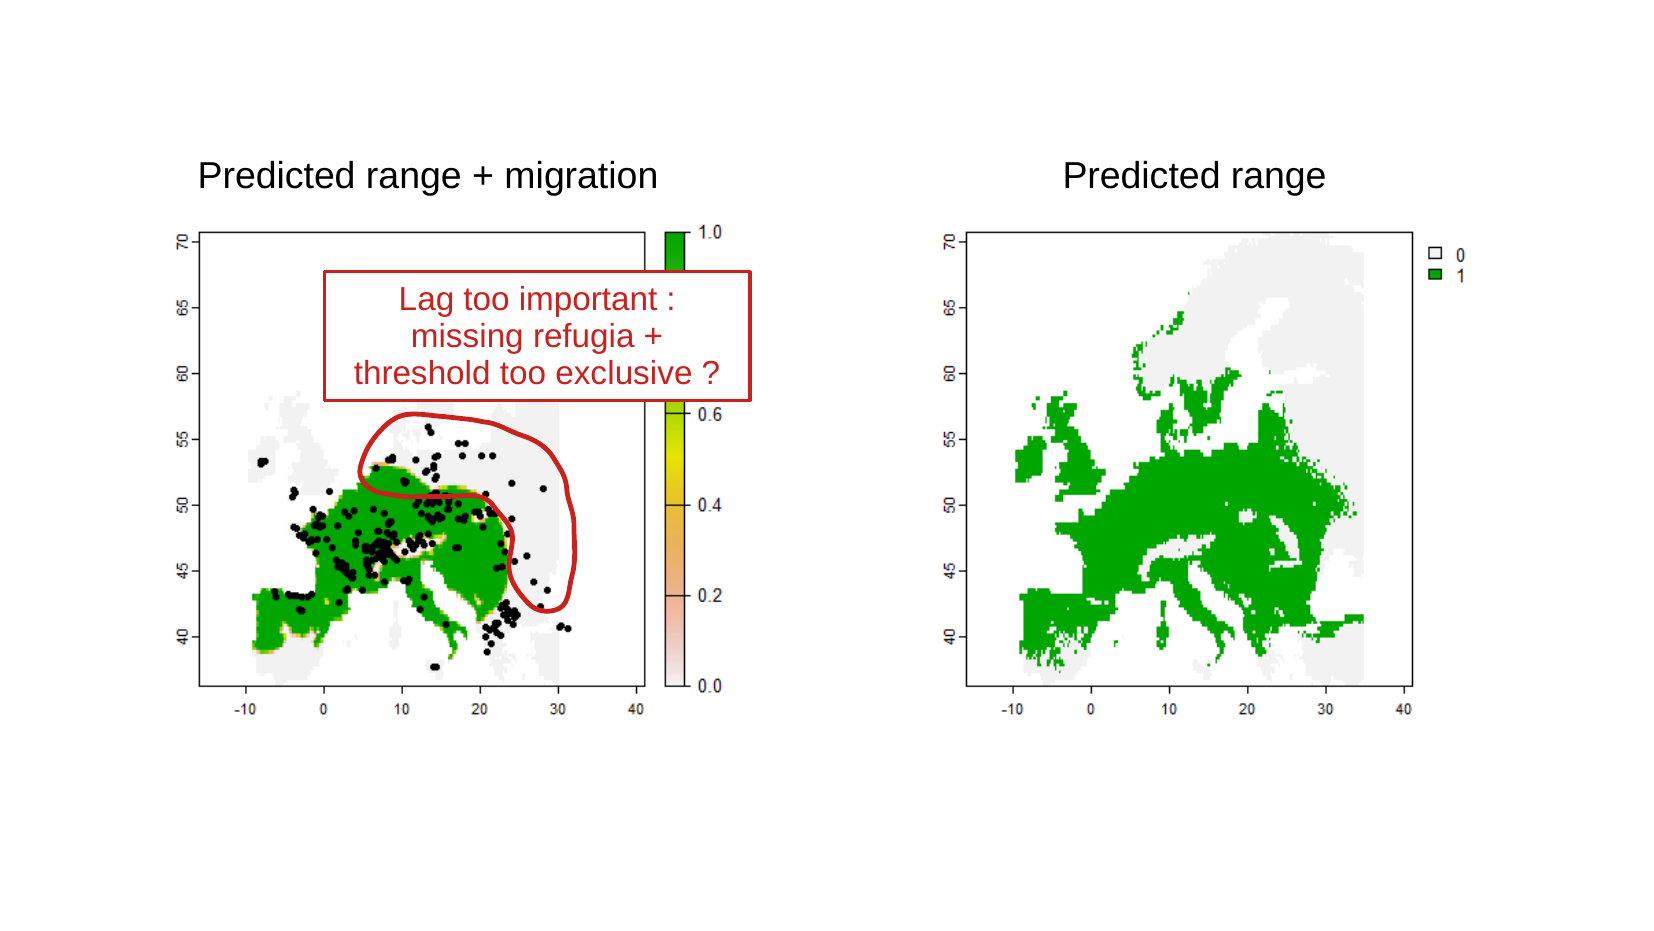

Predicted range + migration
Predicted range
Lag too important : missing refugia + threshold too exclusive ?